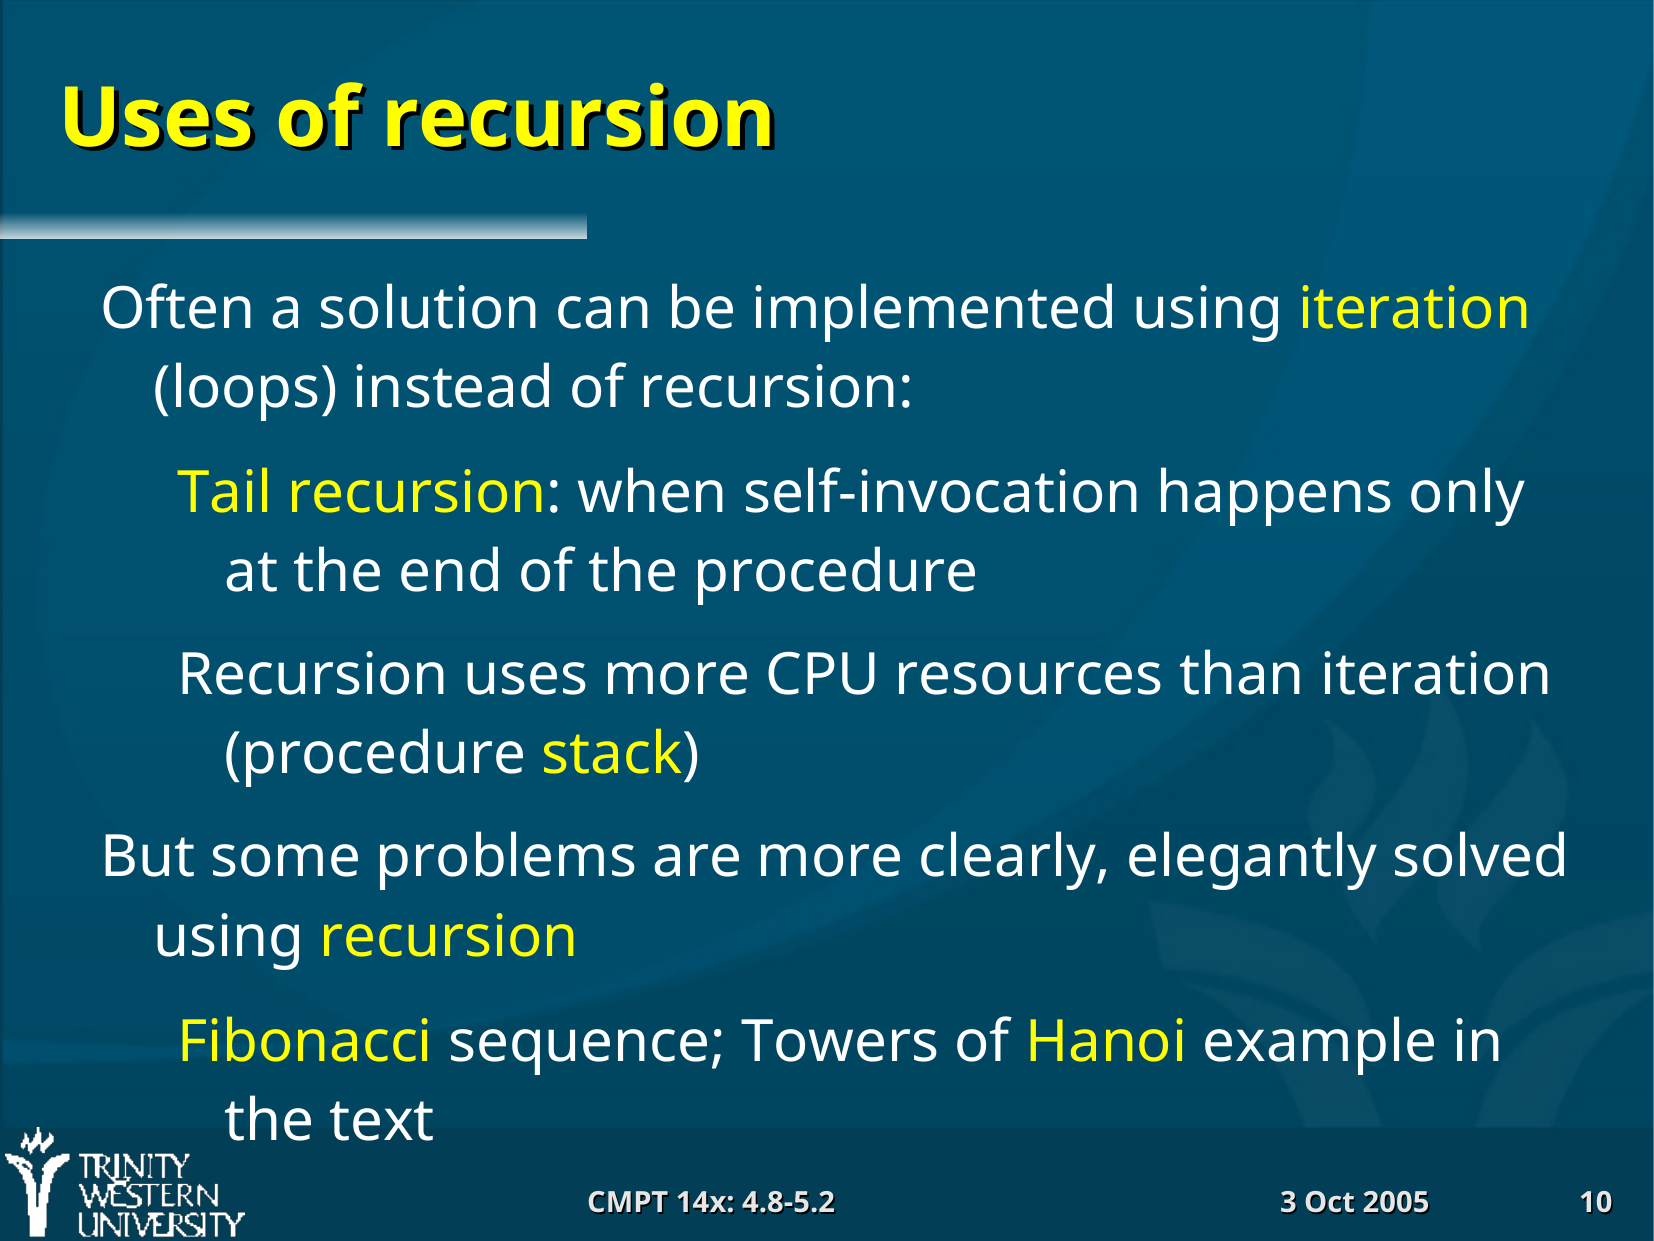

# Uses of recursion
Often a solution can be implemented using iteration (loops) instead of recursion:
Tail recursion: when self-invocation happens only at the end of the procedure
Recursion uses more CPU resources than iteration (procedure stack)
But some problems are more clearly, elegantly solved using recursion
Fibonacci sequence; Towers of Hanoi example in the text
CMPT 14x: 4.8-5.2
3 Oct 2005
10